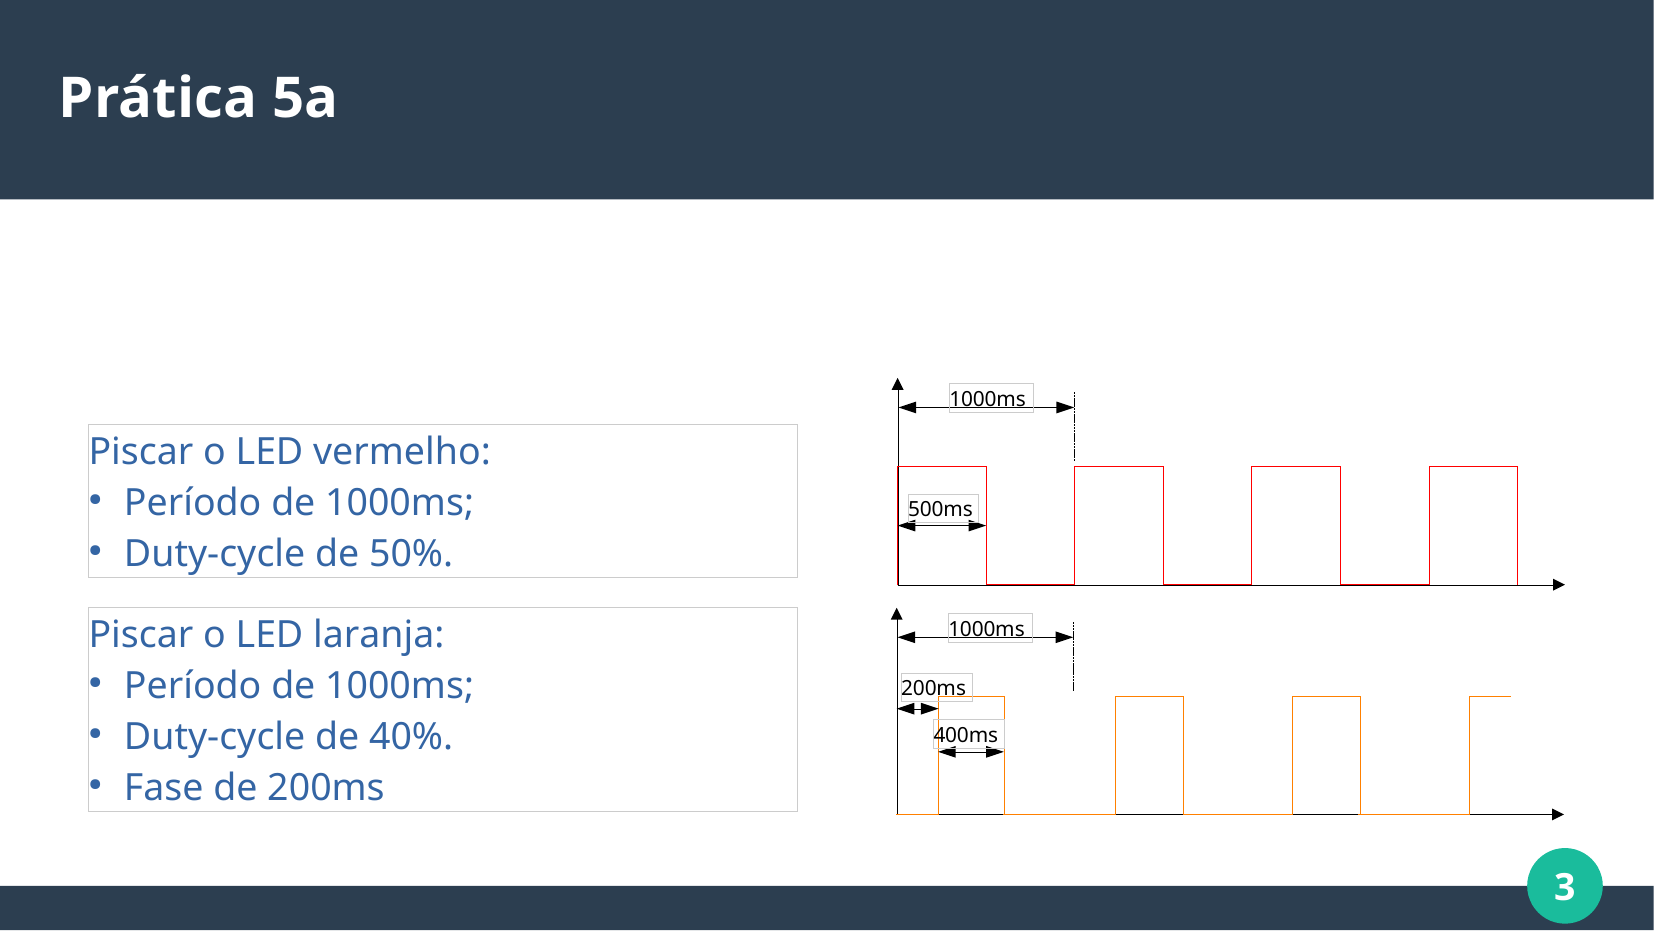

# Prática 5a
1000ms
Piscar o LED vermelho:
Período de 1000ms;
Duty-cycle de 50%.
500ms
Piscar o LED laranja:
Período de 1000ms;
Duty-cycle de 40%.
Fase de 200ms
1000ms
200ms
400ms